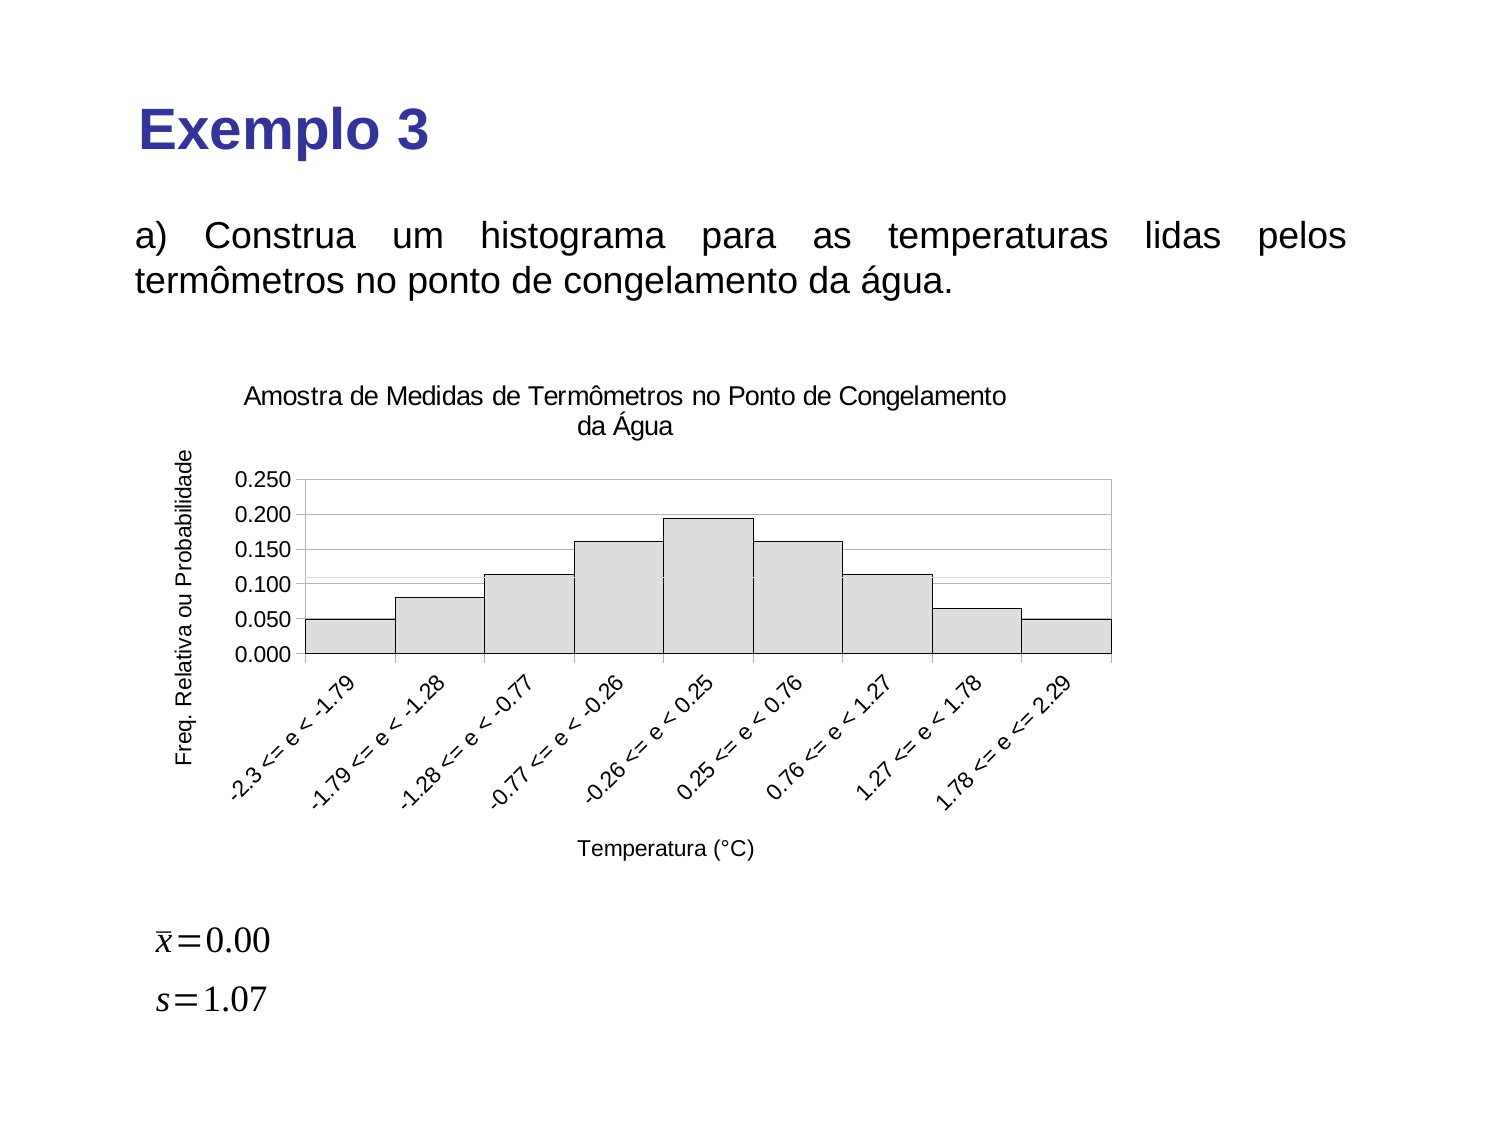

Exemplo 3
a) Construa um histograma para as temperaturas lidas pelos termômetros no ponto de congelamento da água.
### Chart: Amostra de Medidas de Termômetros no Ponto de Congelamento da Água
| Category | Freq. Relativa |
|---|---|
| -2.3 <= e < -1.79 | 0.0483870967741936 |
| -1.79 <= e < -1.28 | 0.0806451612903226 |
| -1.28 <= e < -0.77 | 0.112903225806452 |
| -0.77 <= e < -0.26 | 0.161290322580645 |
| -0.26 <= e < 0.25 | 0.193548387096774 |
| 0.25 <= e < 0.76 | 0.161290322580645 |
| 0.76 <= e < 1.27 | 0.112903225806452 |
| 1.27 <= e < 1.78 | 0.0645161290322581 |
| 1.78 <= e <= 2.29 | 0.0483870967741936 |